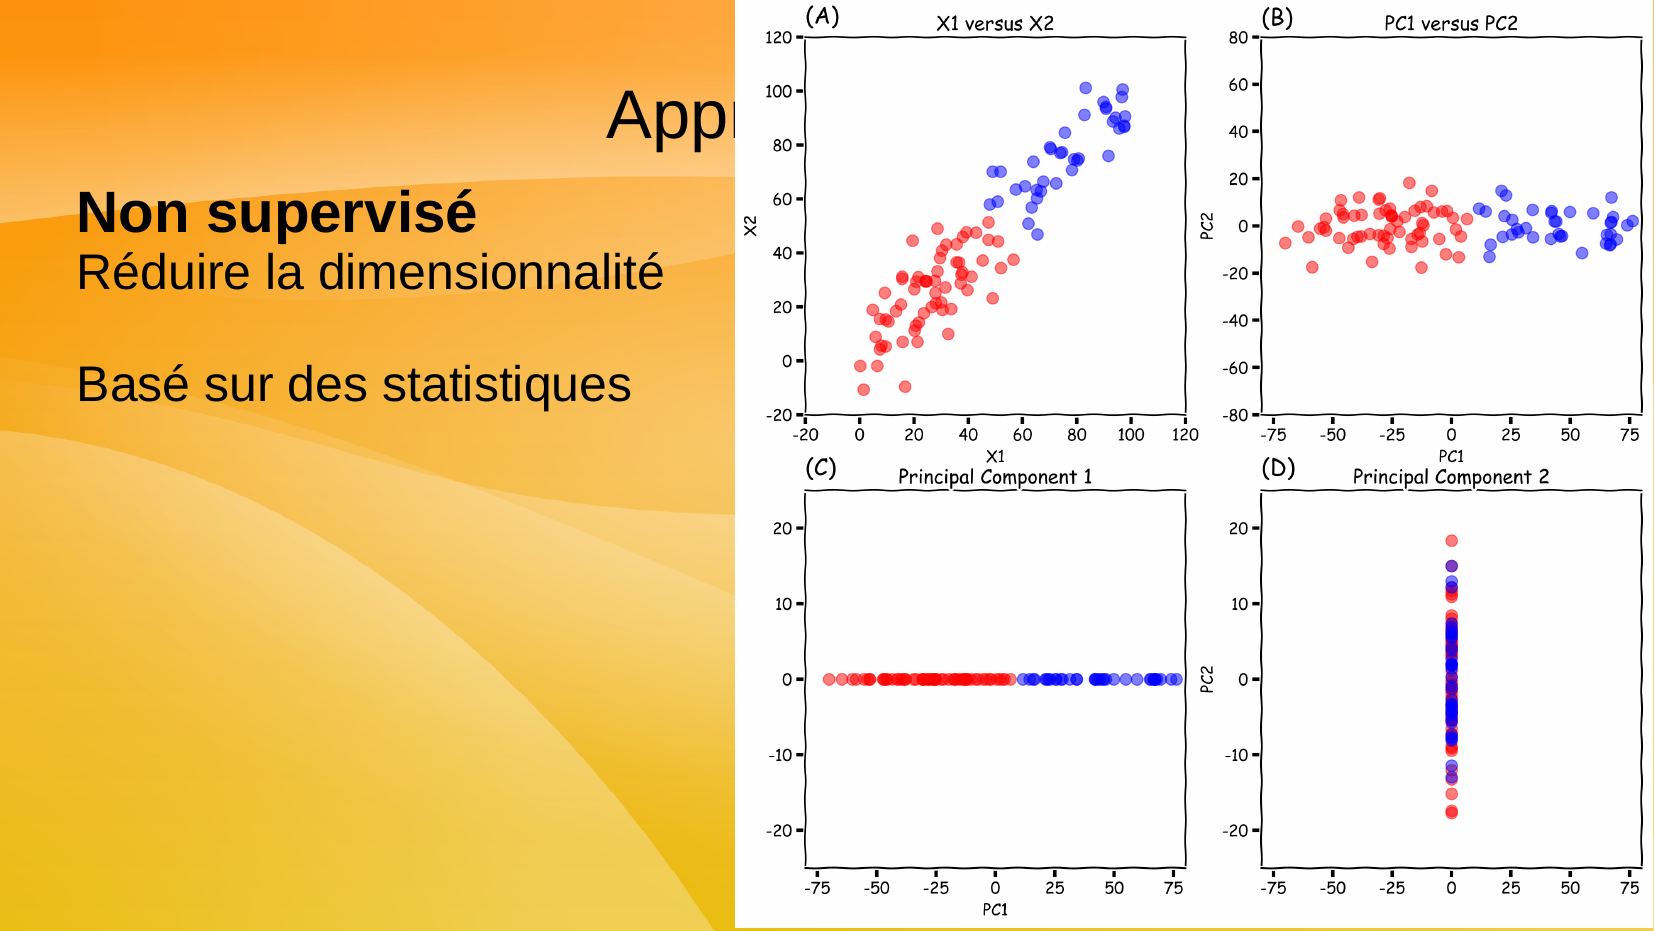

# Apprentissage
Non supervisé
Réduire la dimensionnalité
Basé sur des statistiques